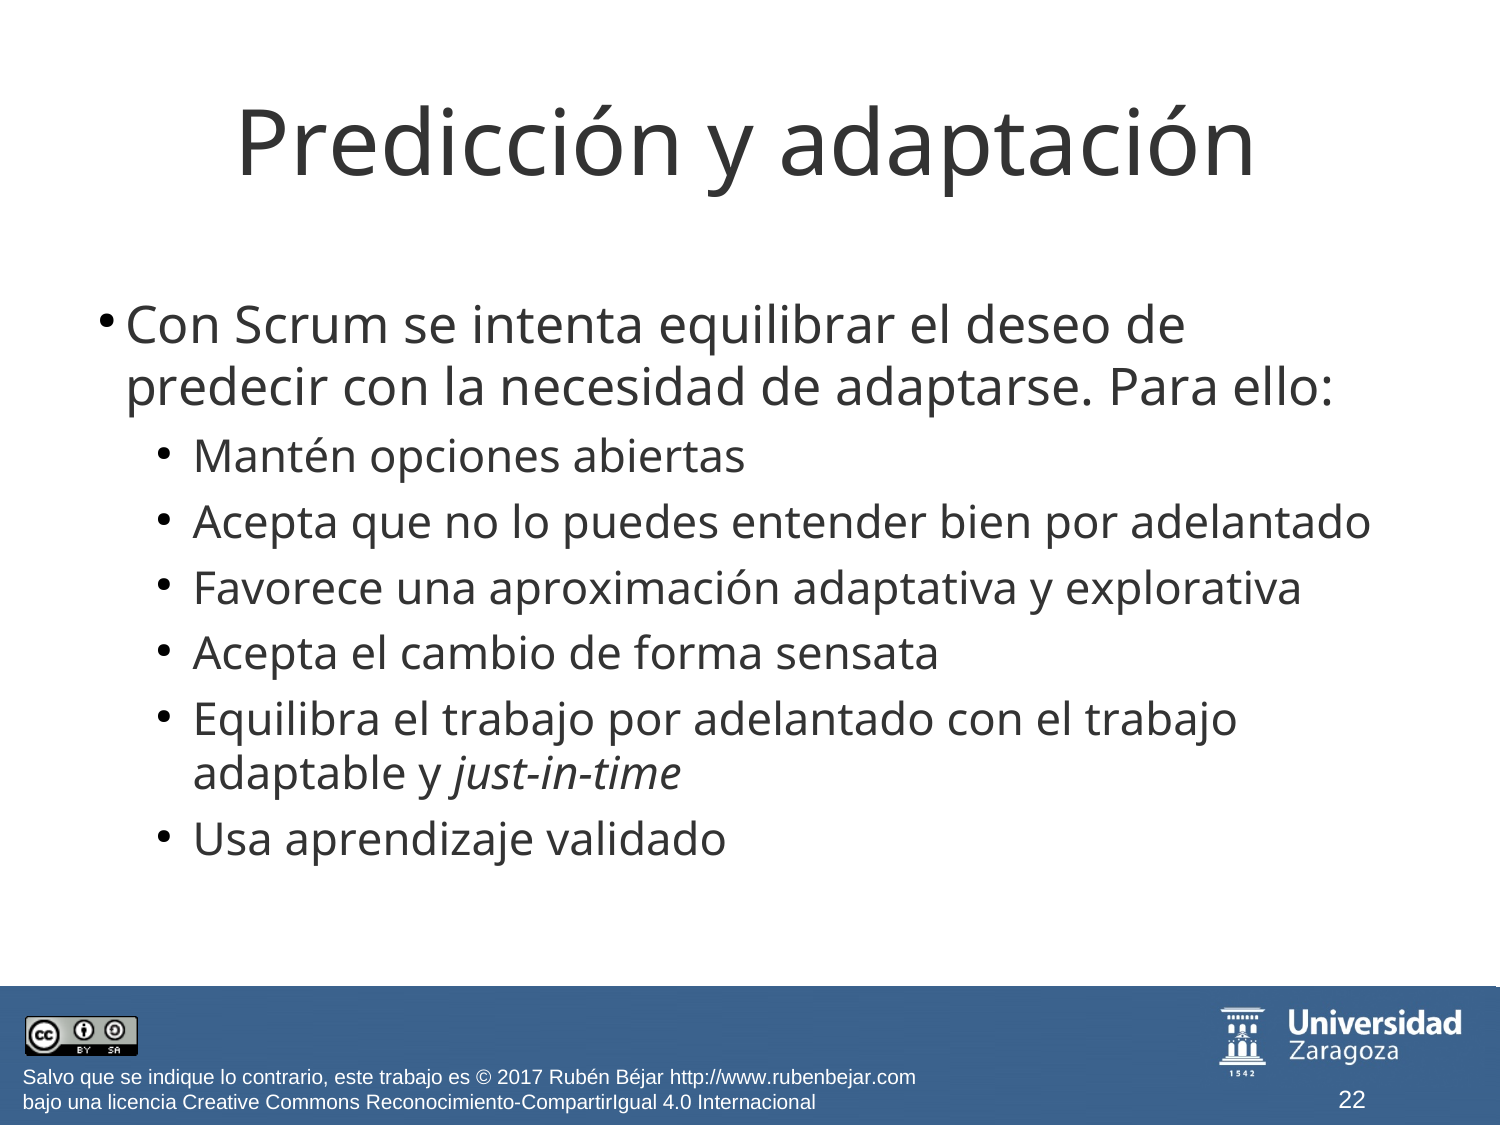

# Predicción y adaptación
Con Scrum se intenta equilibrar el deseo de predecir con la necesidad de adaptarse. Para ello:
Mantén opciones abiertas
Acepta que no lo puedes entender bien por adelantado
Favorece una aproximación adaptativa y explorativa
Acepta el cambio de forma sensata
Equilibra el trabajo por adelantado con el trabajo adaptable y just-in-time
Usa aprendizaje validado